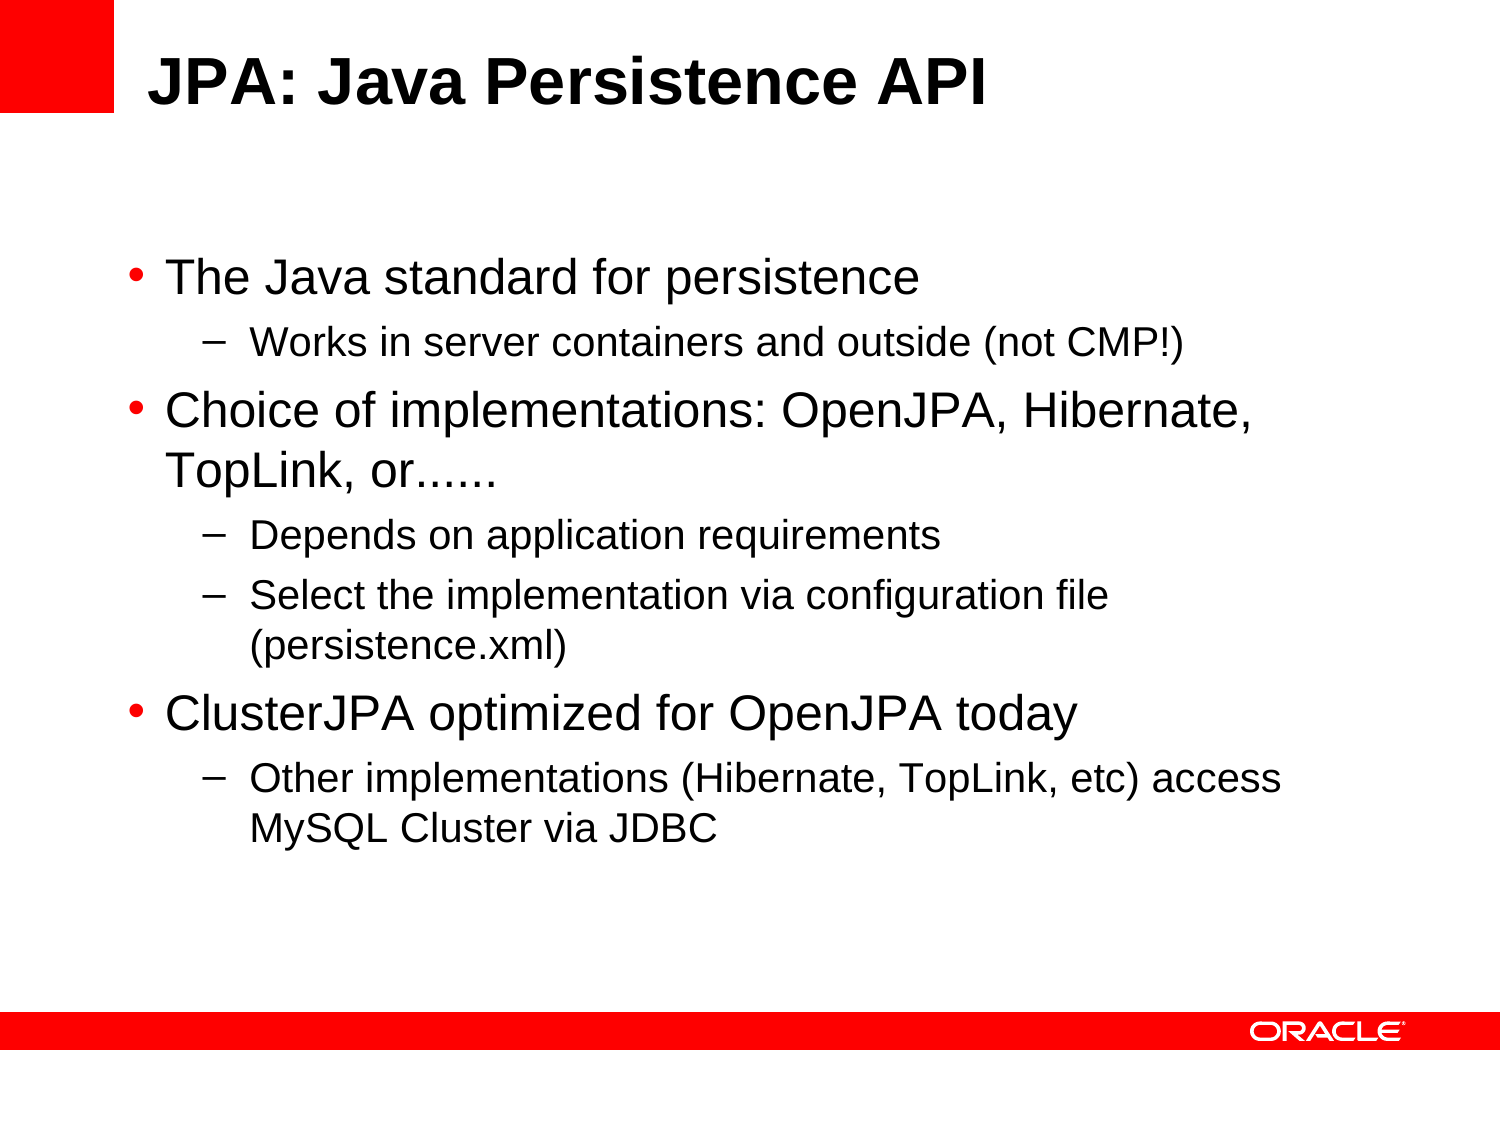

# JPA: Java Persistence API
The Java standard for persistence
Works in server containers and outside (not CMP!)
Choice of implementations: OpenJPA, Hibernate, TopLink, or......
Depends on application requirements
Select the implementation via configuration file (persistence.xml)
ClusterJPA optimized for OpenJPA today
Other implementations (Hibernate, TopLink, etc) access MySQL Cluster via JDBC